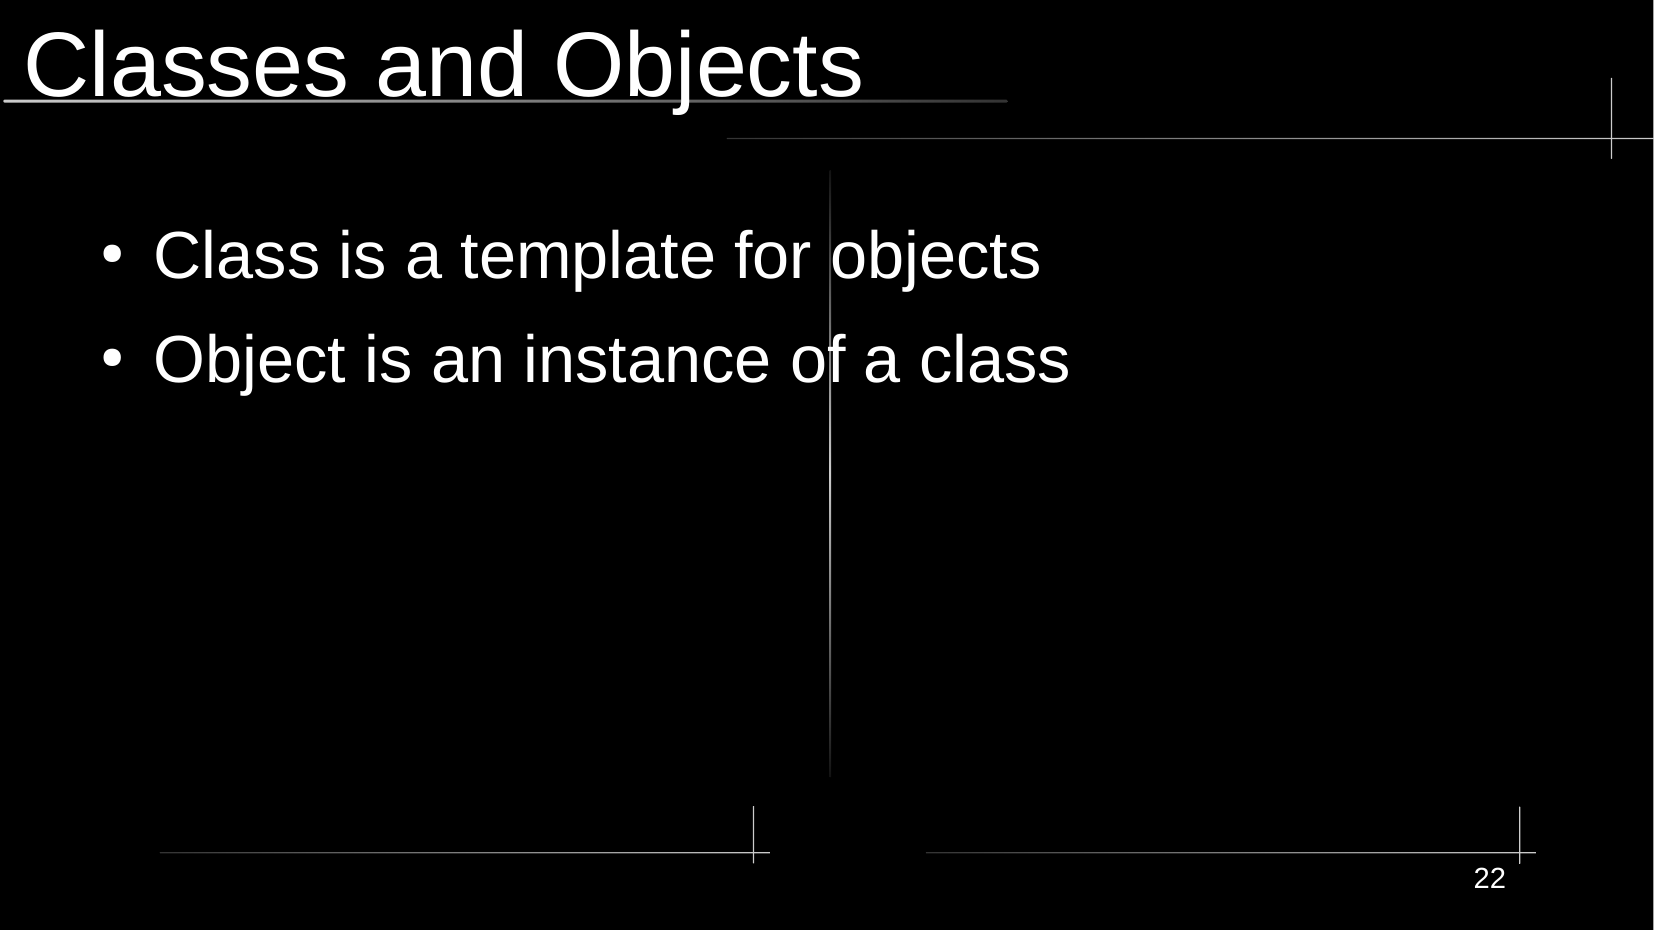

# Classes and Objects
Class is a template for objects
Object is an instance of a class
22